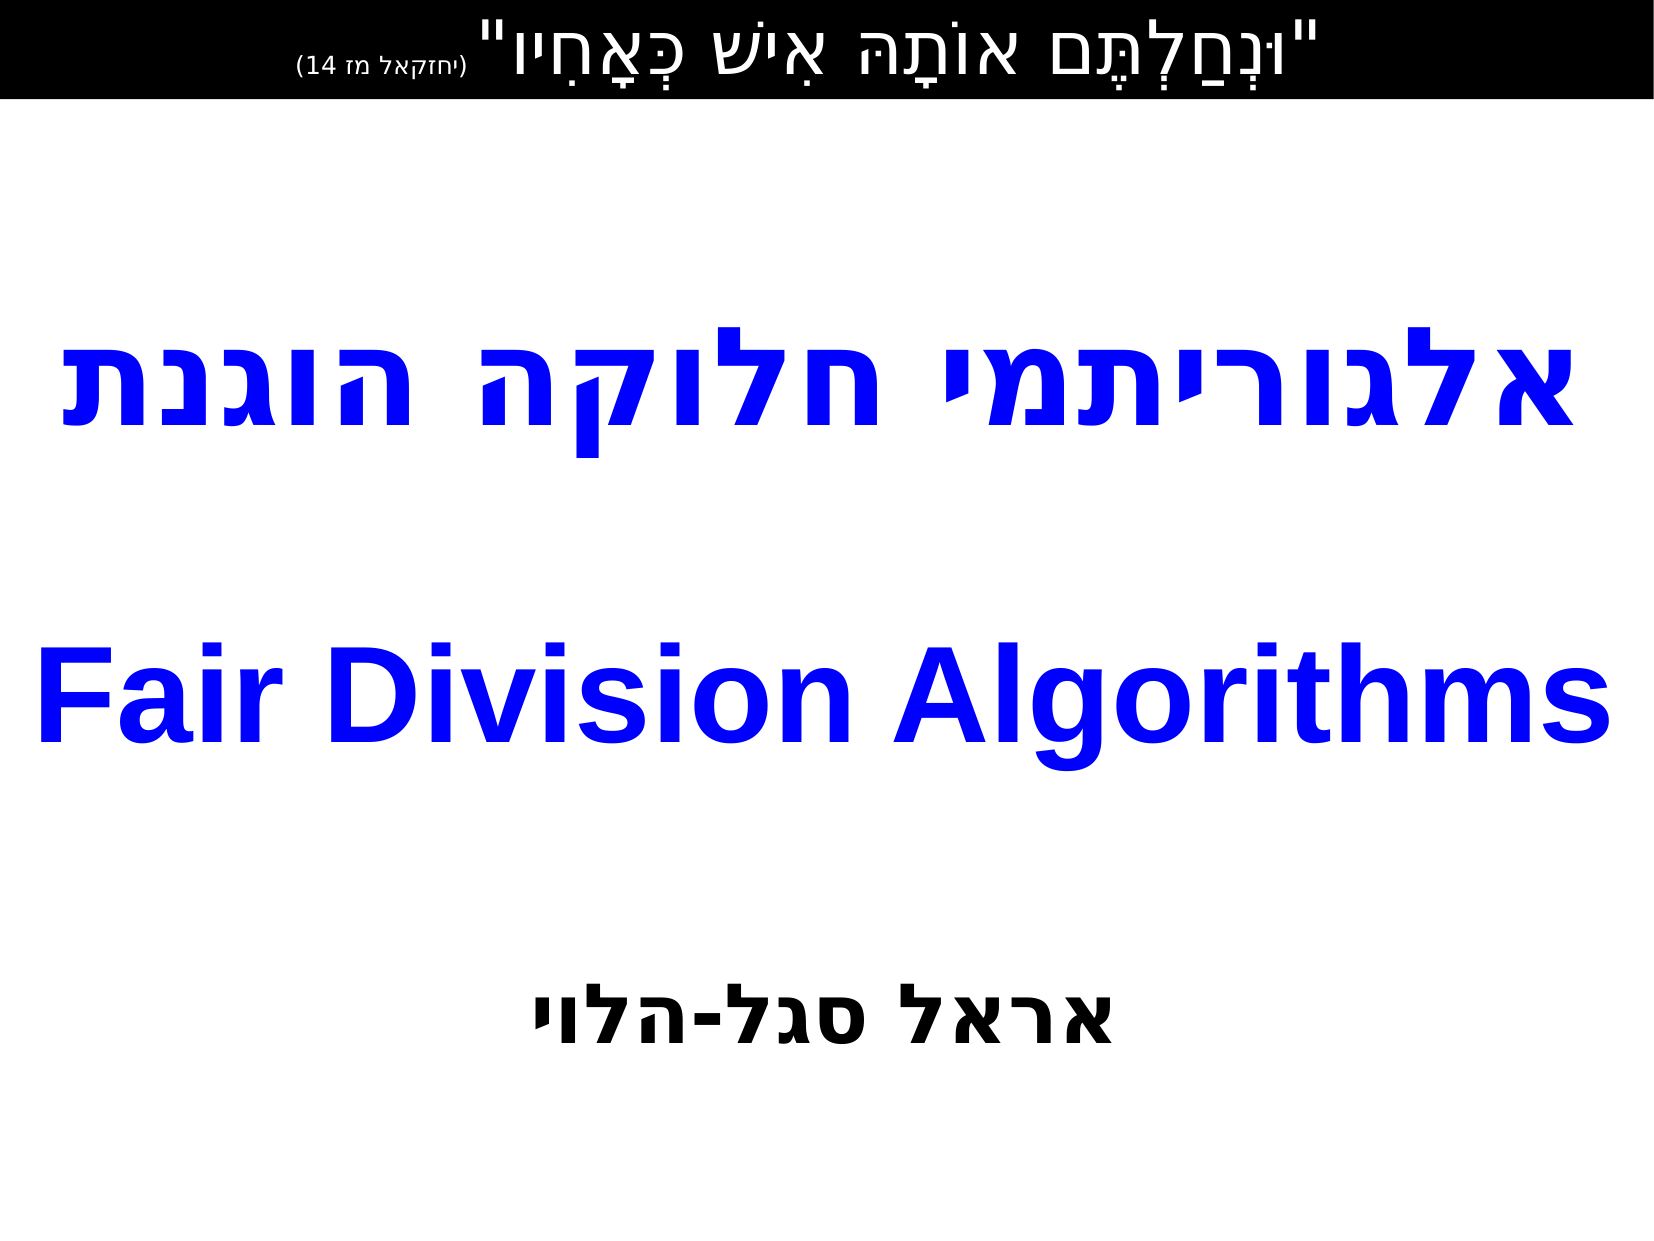

"וּנְחַלְתֶּם אוֹתָהּ אִישׁ כְּאָחִיו" (יחזקאל מז 14)
# אלגוריתמי חלוקה הוגנת Fair Division Algorithms אראל סגל-הלוי